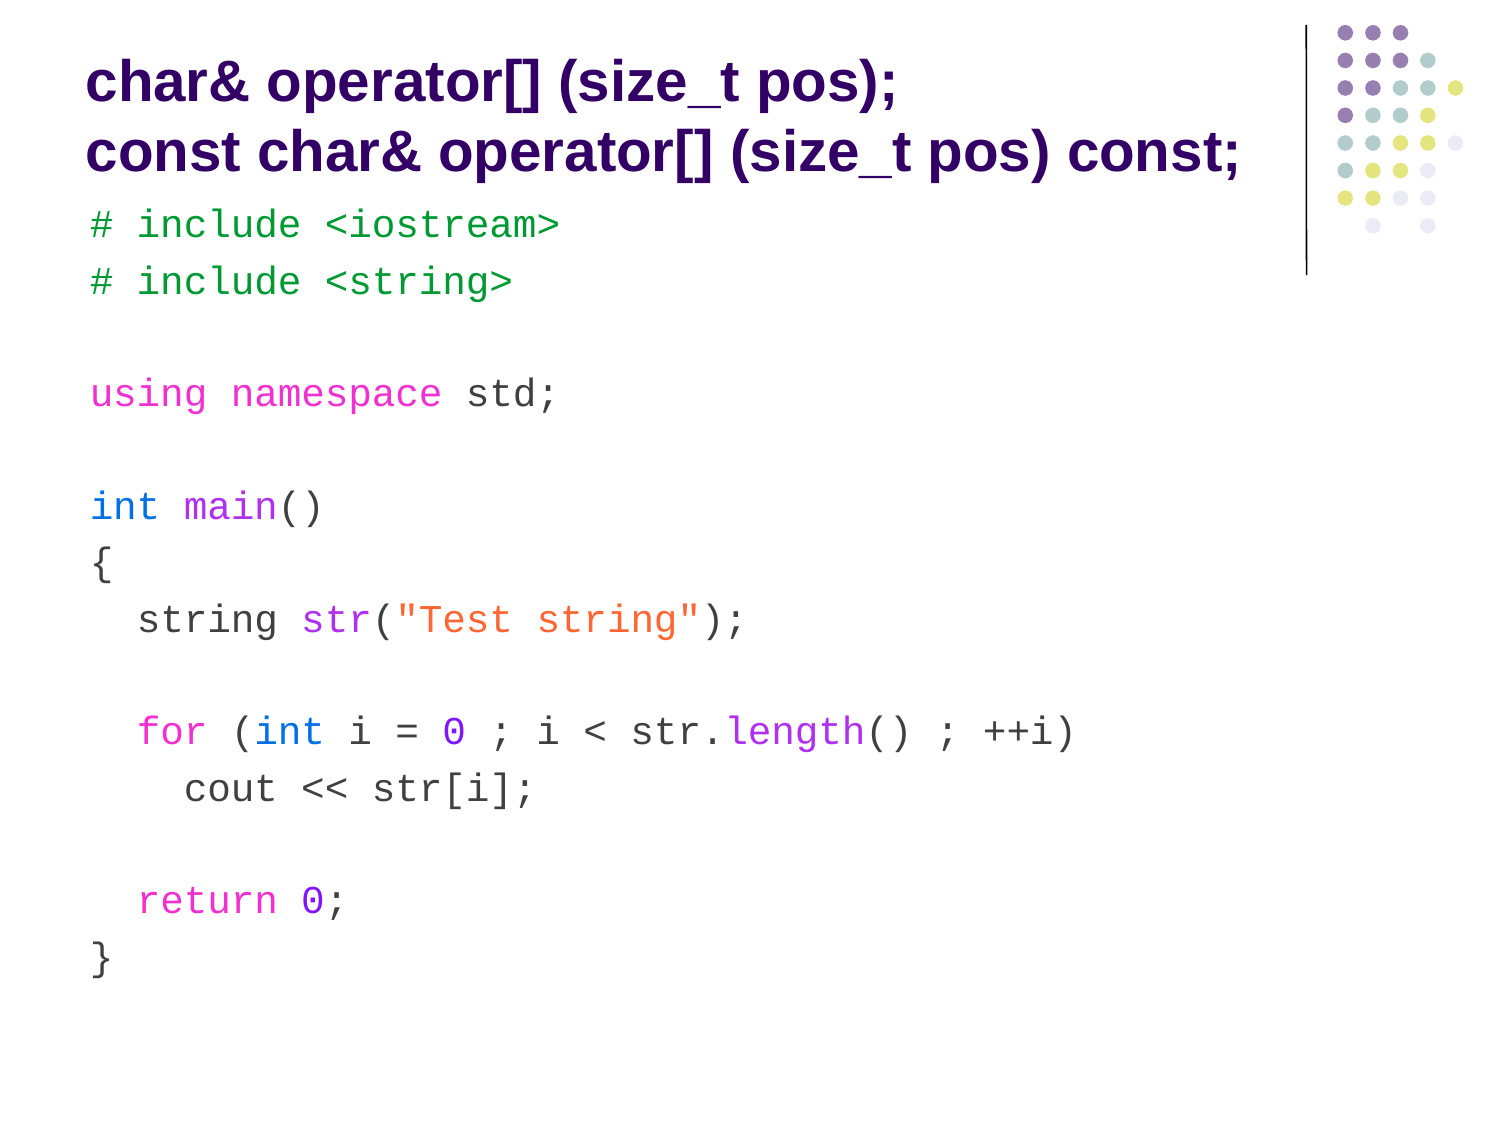

# char& operator[] (size_t pos); const char& operator[] (size_t pos) const;
# include <iostream>
# include <string>
using namespace std;
int main()
{
 string str("Test string");
 for (int i = 0 ; i < str.length() ; ++i)
 cout << str[i];
 return 0;
}